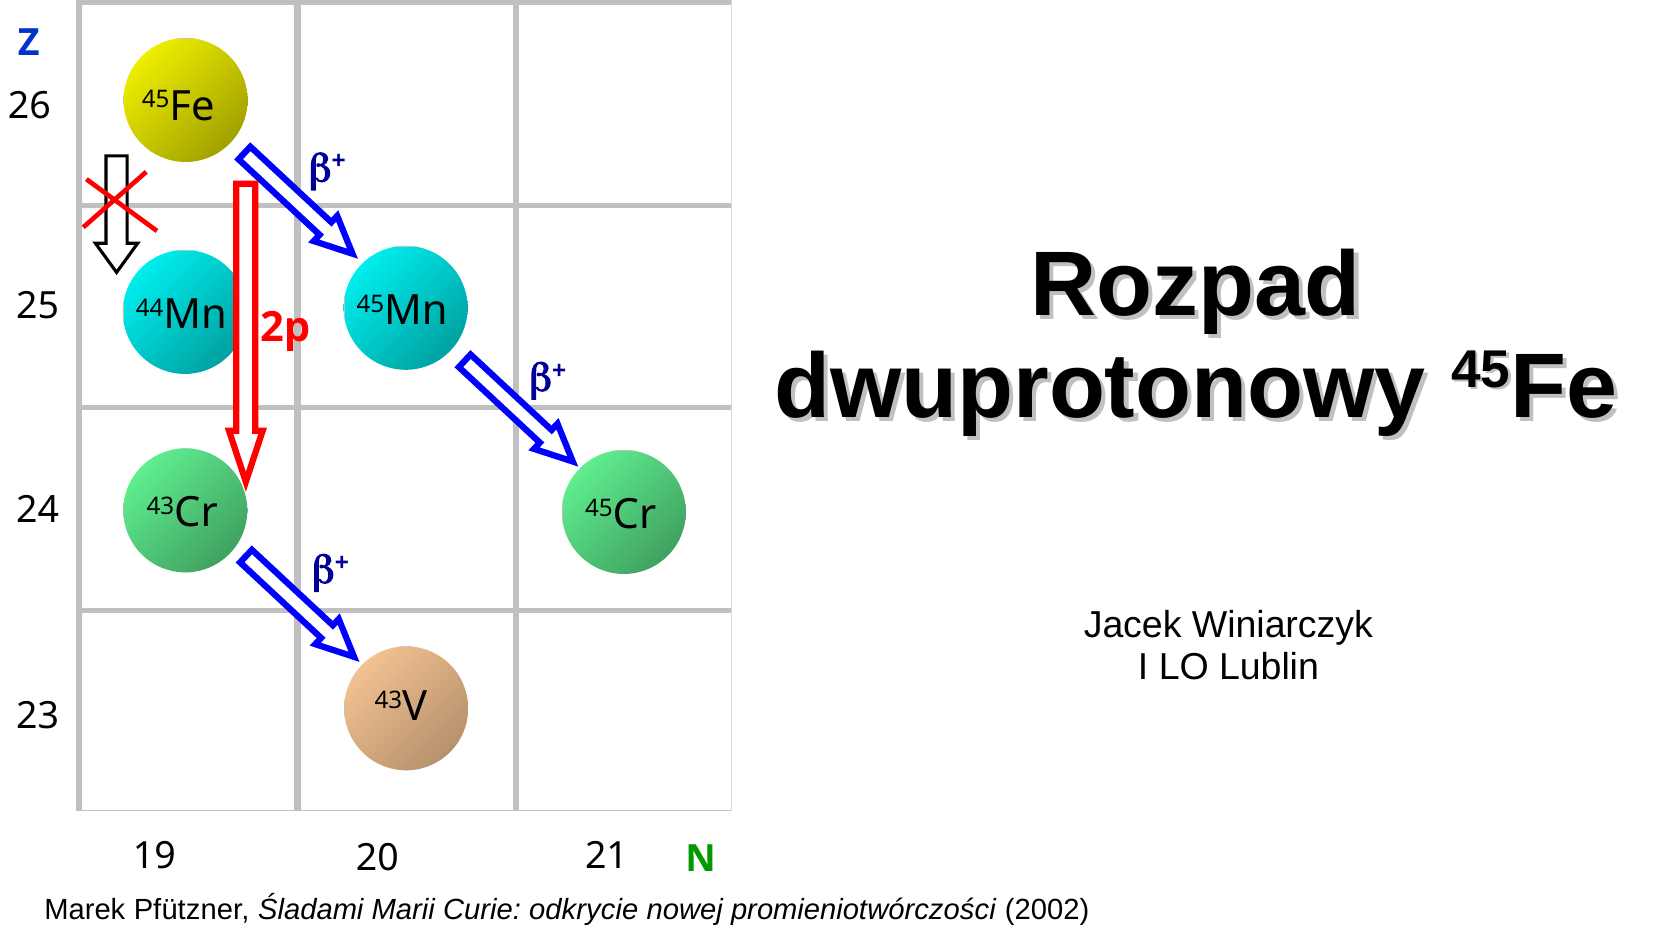

Z
45Fe
26
+
25
45Mn
44Mn
2p
+
24
43Cr
45Cr
+
43V
23
19
21
20
N
# Rozpad dwuprotonowy 45Fe
Jacek Winiarczyk I LO Lublin
Marek Pfützner, Śladami Marii Curie: odkrycie nowej promieniotwórczości (2002)